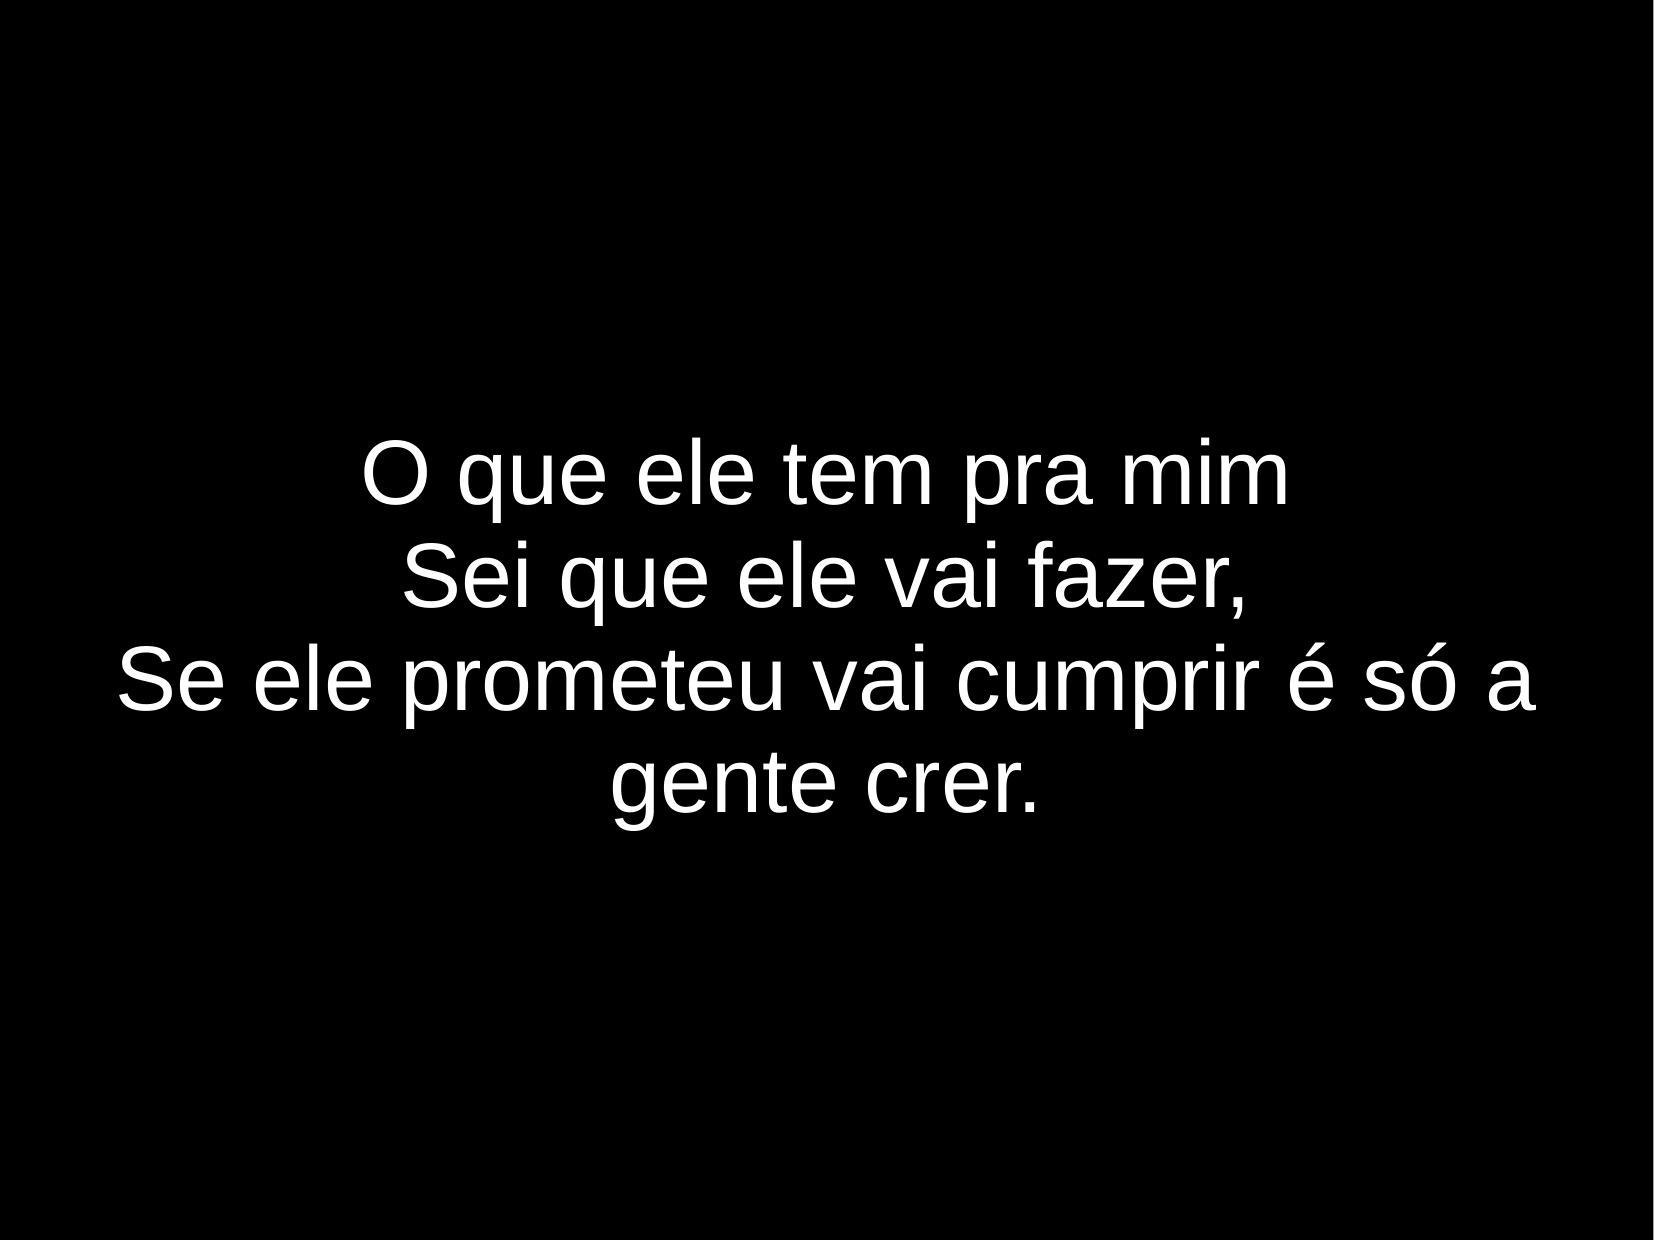

# O que ele tem pra mim
Sei que ele vai fazer,
Se ele prometeu vai cumprir é só a gente crer.